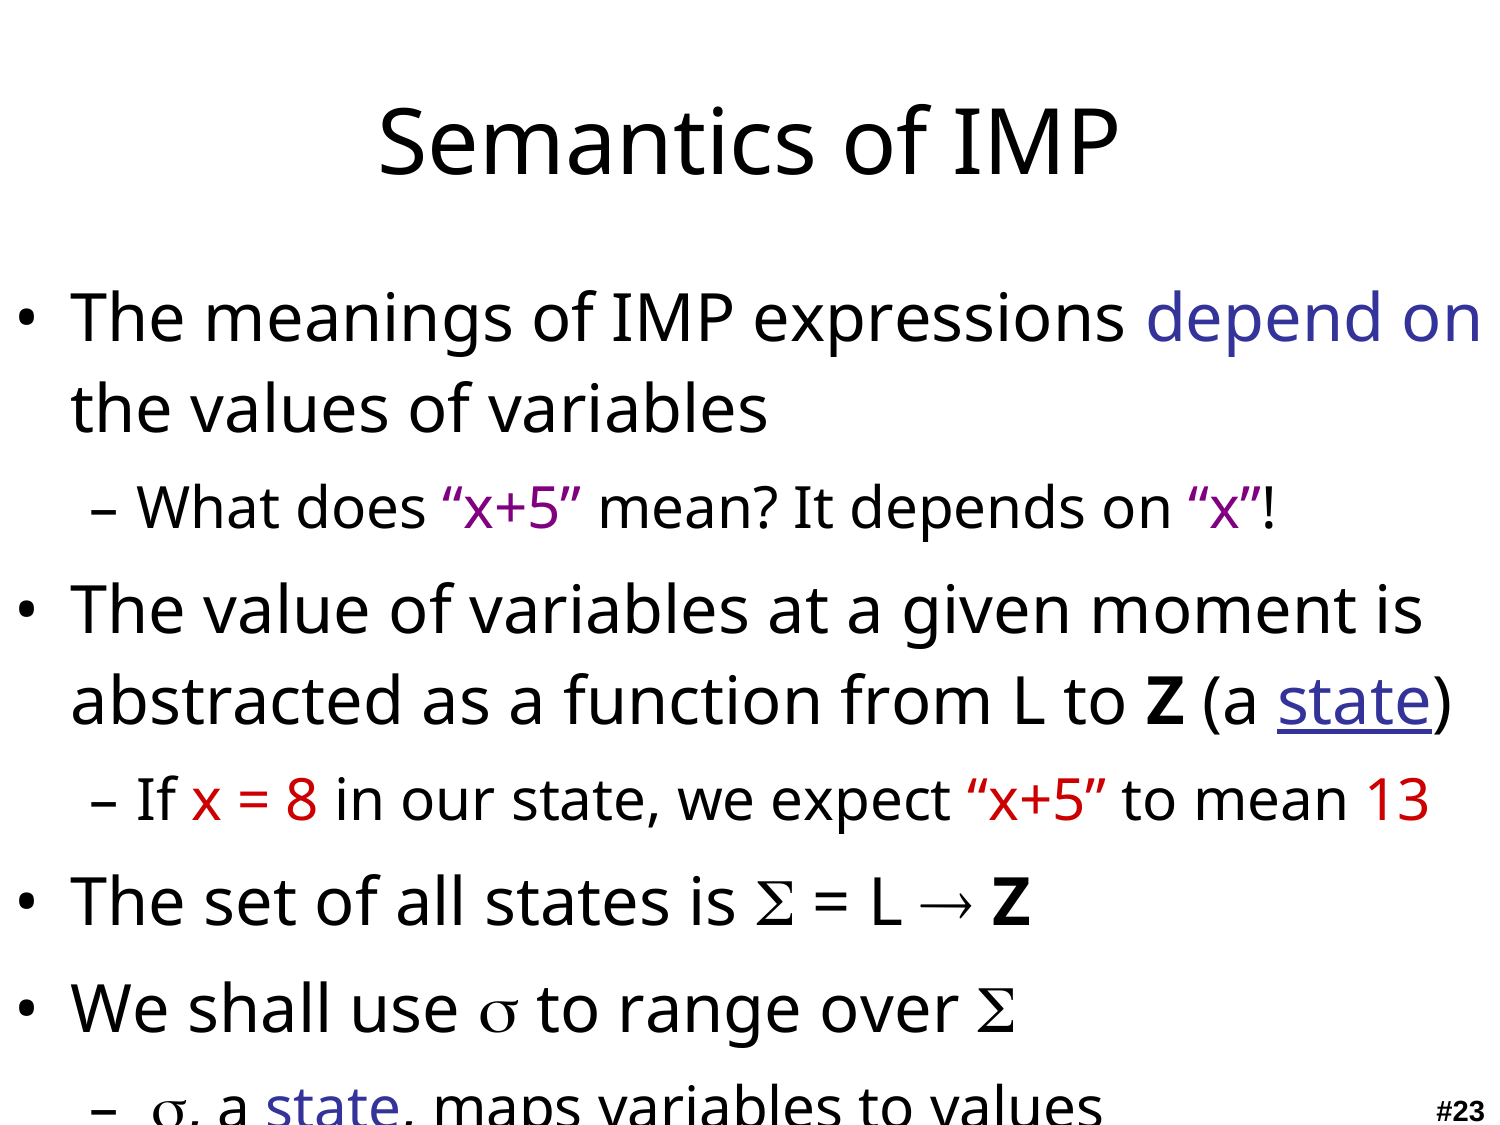

# Semantics of IMP
The meanings of IMP expressions depend on the values of variables
What does “x+5” mean? It depends on “x”!
The value of variables at a given moment is abstracted as a function from L to Z (a state)
If x = 8 in our state, we expect “x+5” to mean 13
The set of all states is  = L  Z
We shall use  to range over 
 , a state, maps variables to values
23